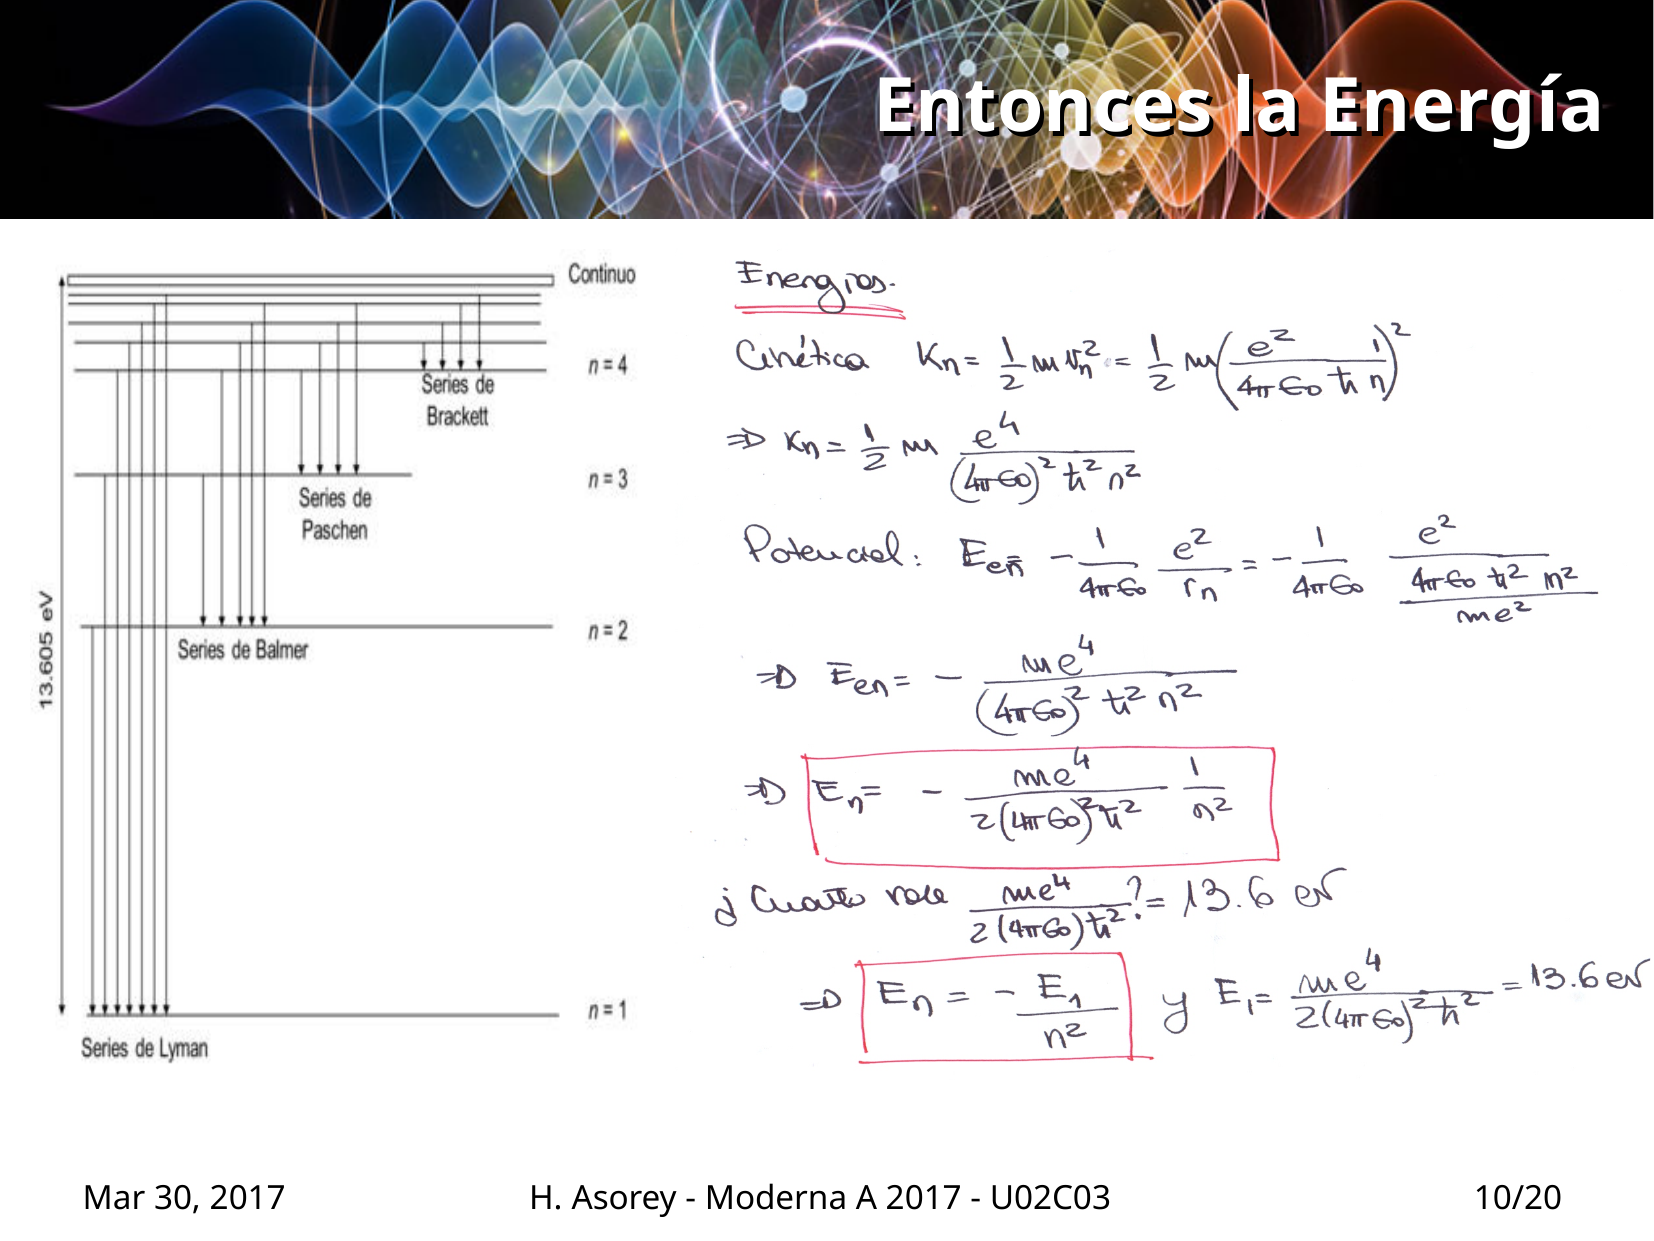

# Entonces la Energía
Mar 30, 2017
H. Asorey - Moderna A 2017 - U02C03
10